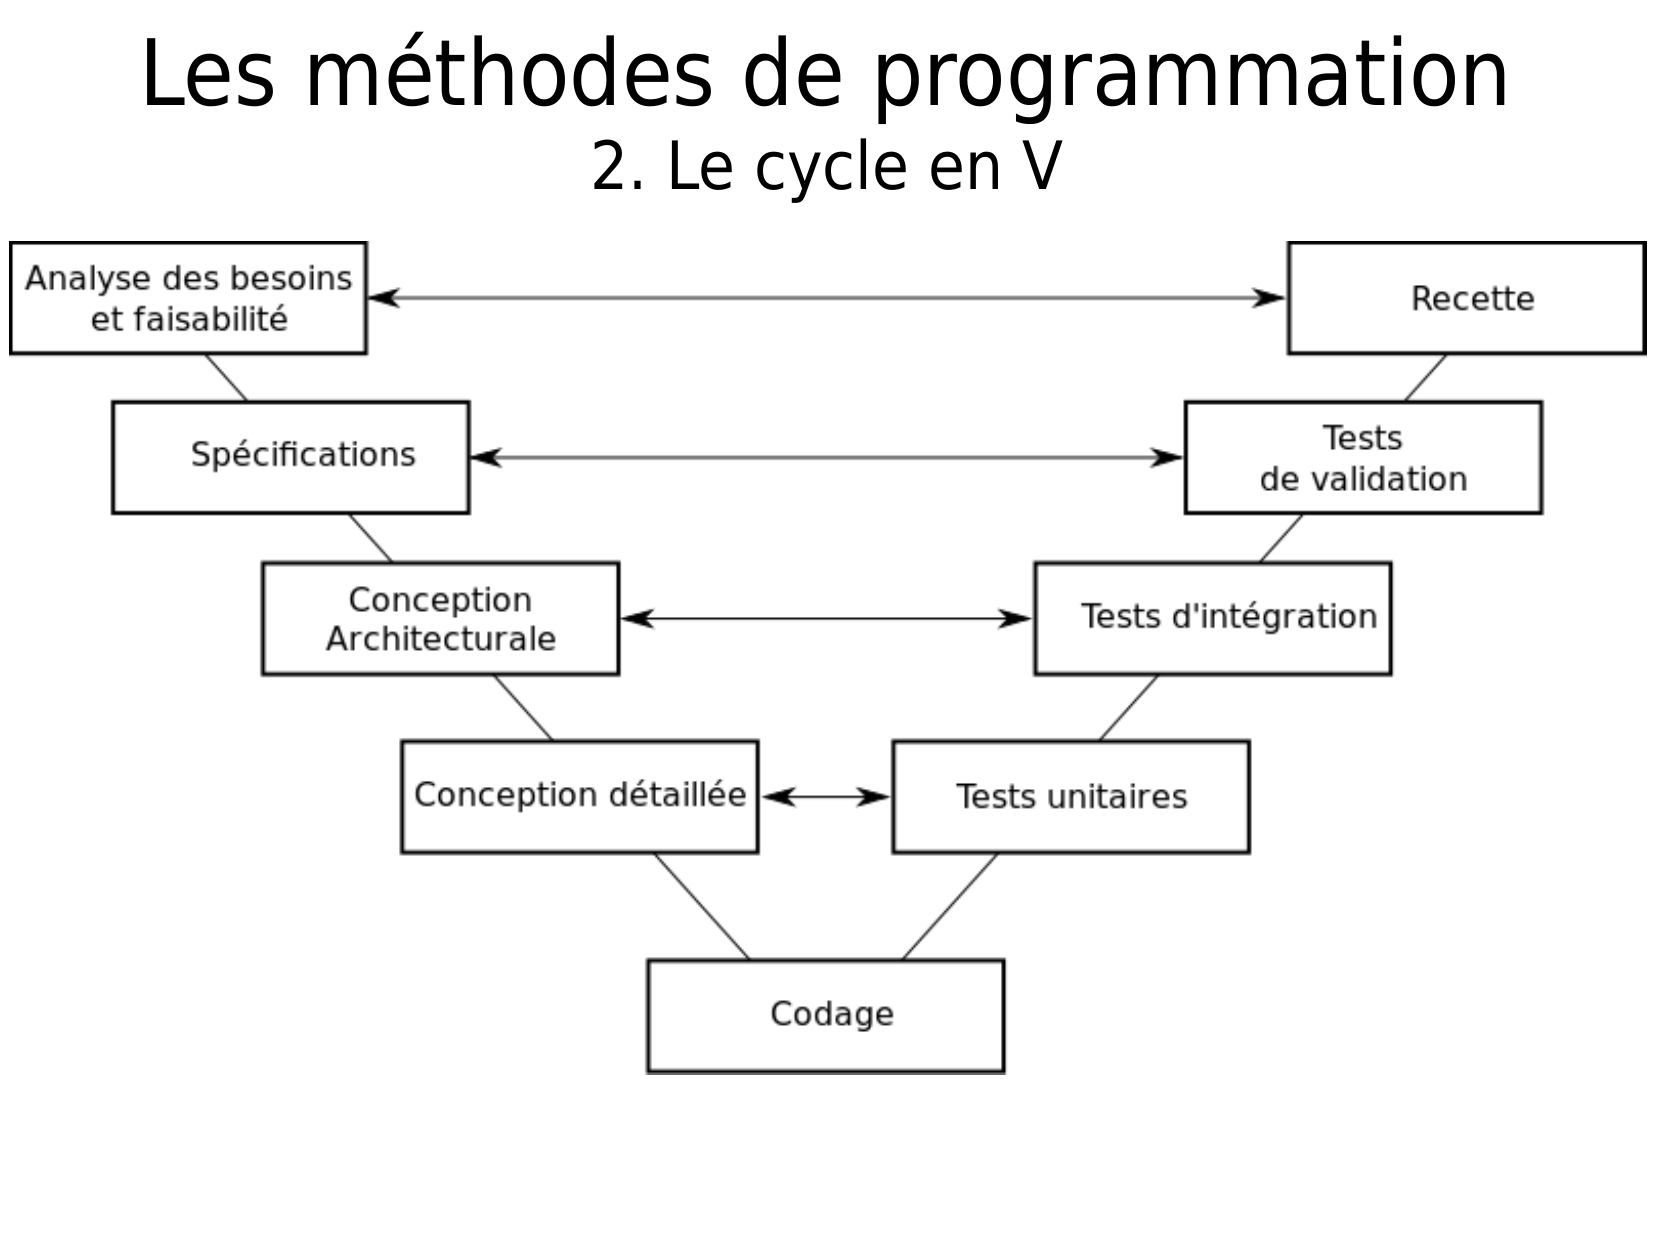

# Les méthodes de programmation 2. Le cycle en V